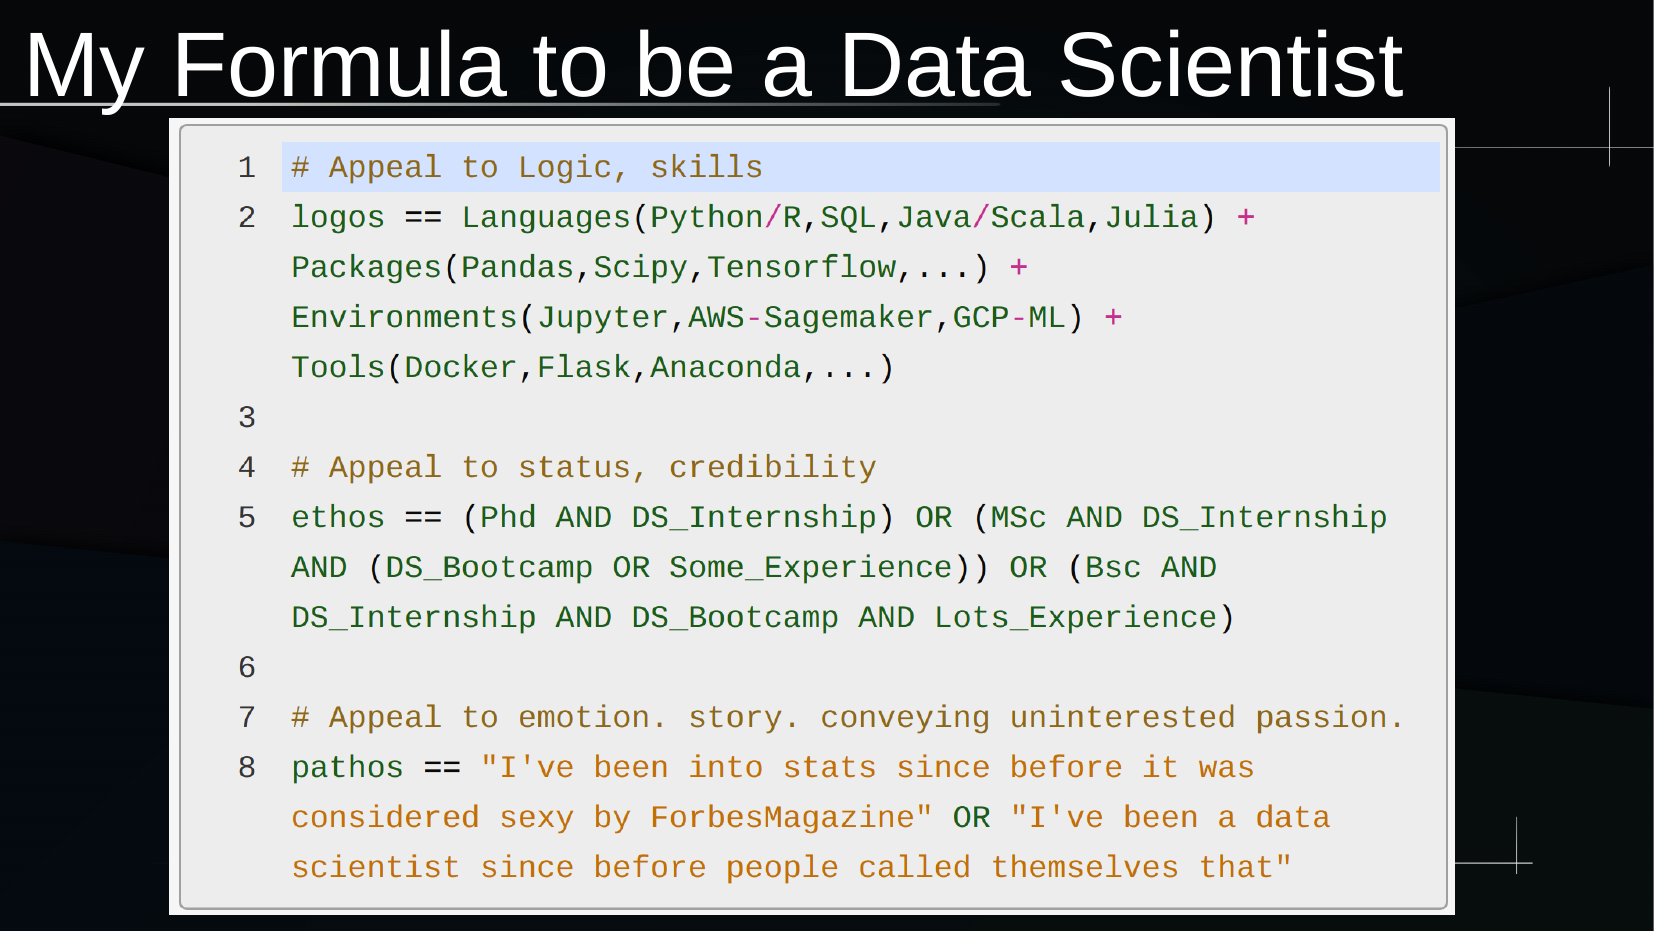

# My Formula to be a Data Scientist